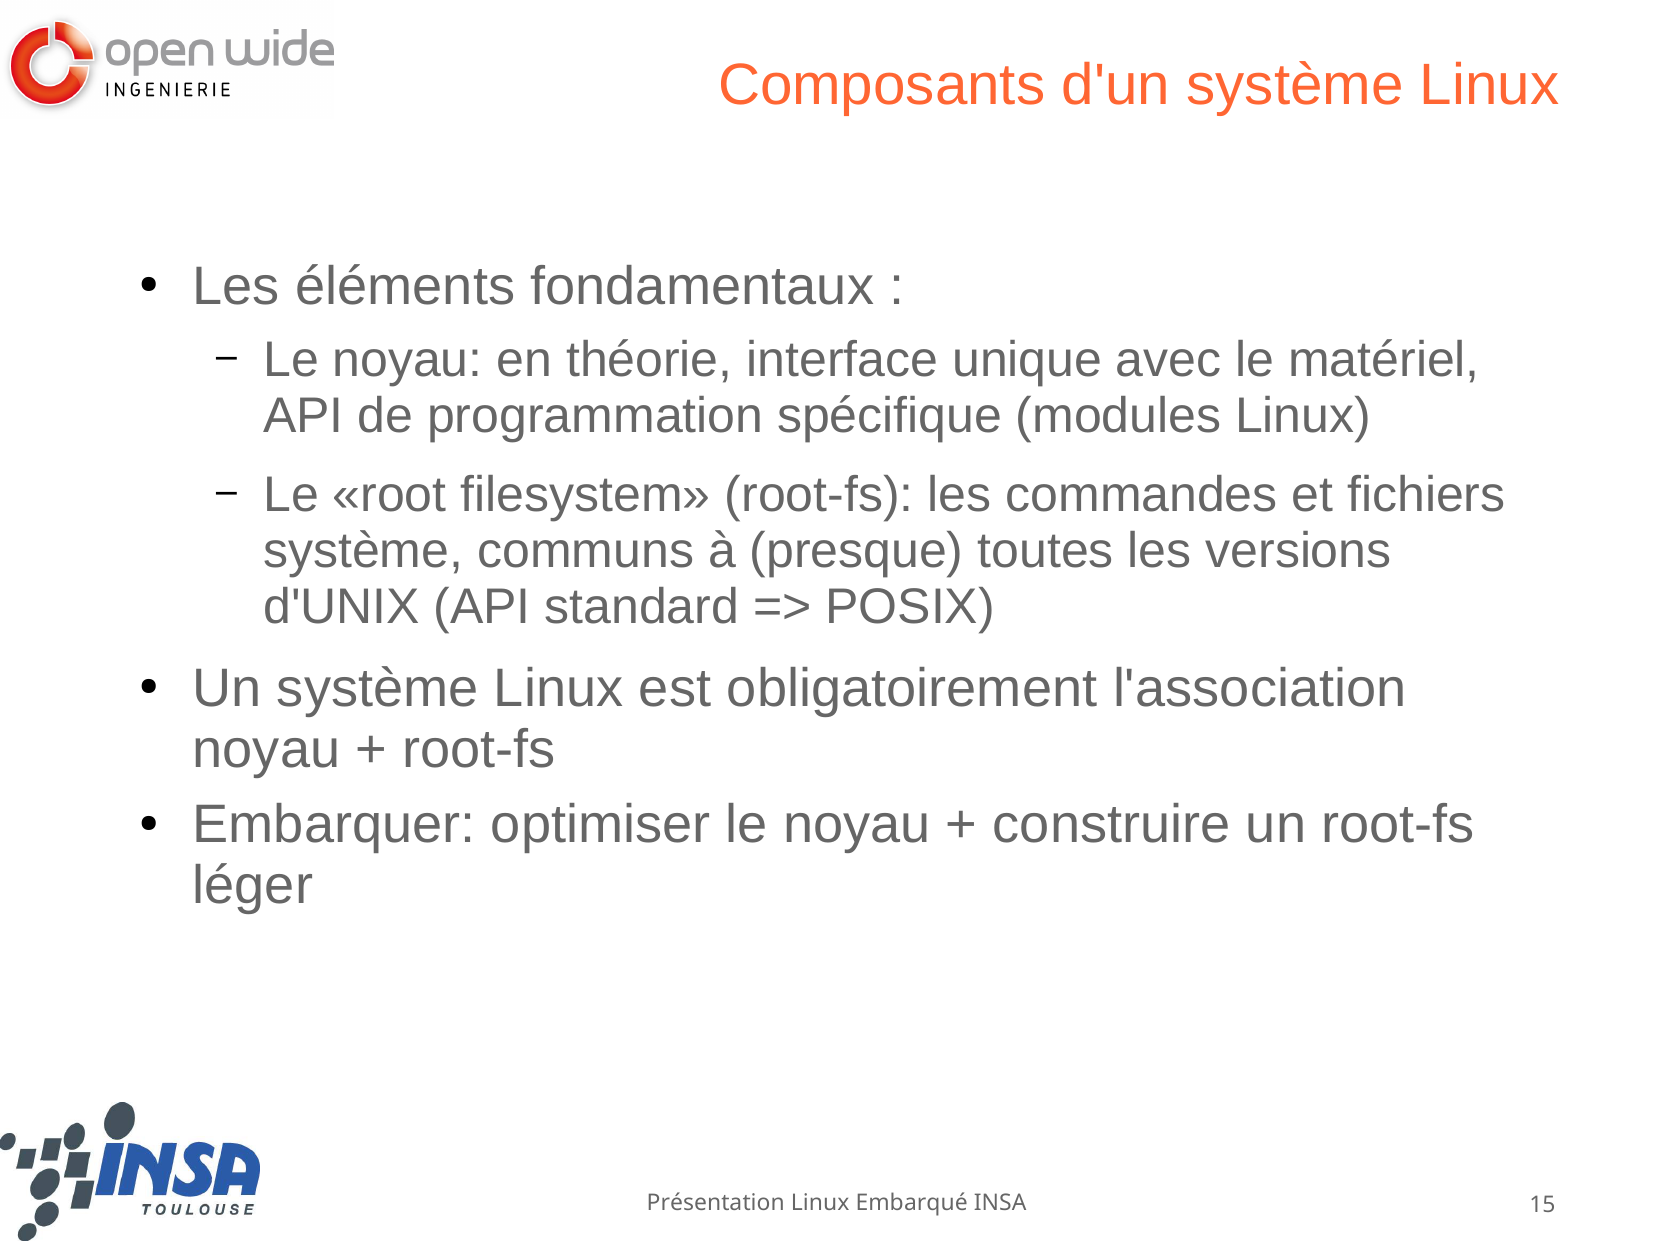

# Composants d'un système Linux
Les éléments fondamentaux :
Le noyau: en théorie, interface unique avec le matériel, API de programmation spécifique (modules Linux)
Le «root filesystem» (root-fs): les commandes et fichiers système, communs à (presque) toutes les versions d'UNIX (API standard => POSIX)
Un système Linux est obligatoirement l'association noyau + root-fs
Embarquer: optimiser le noyau + construire un root-fs léger